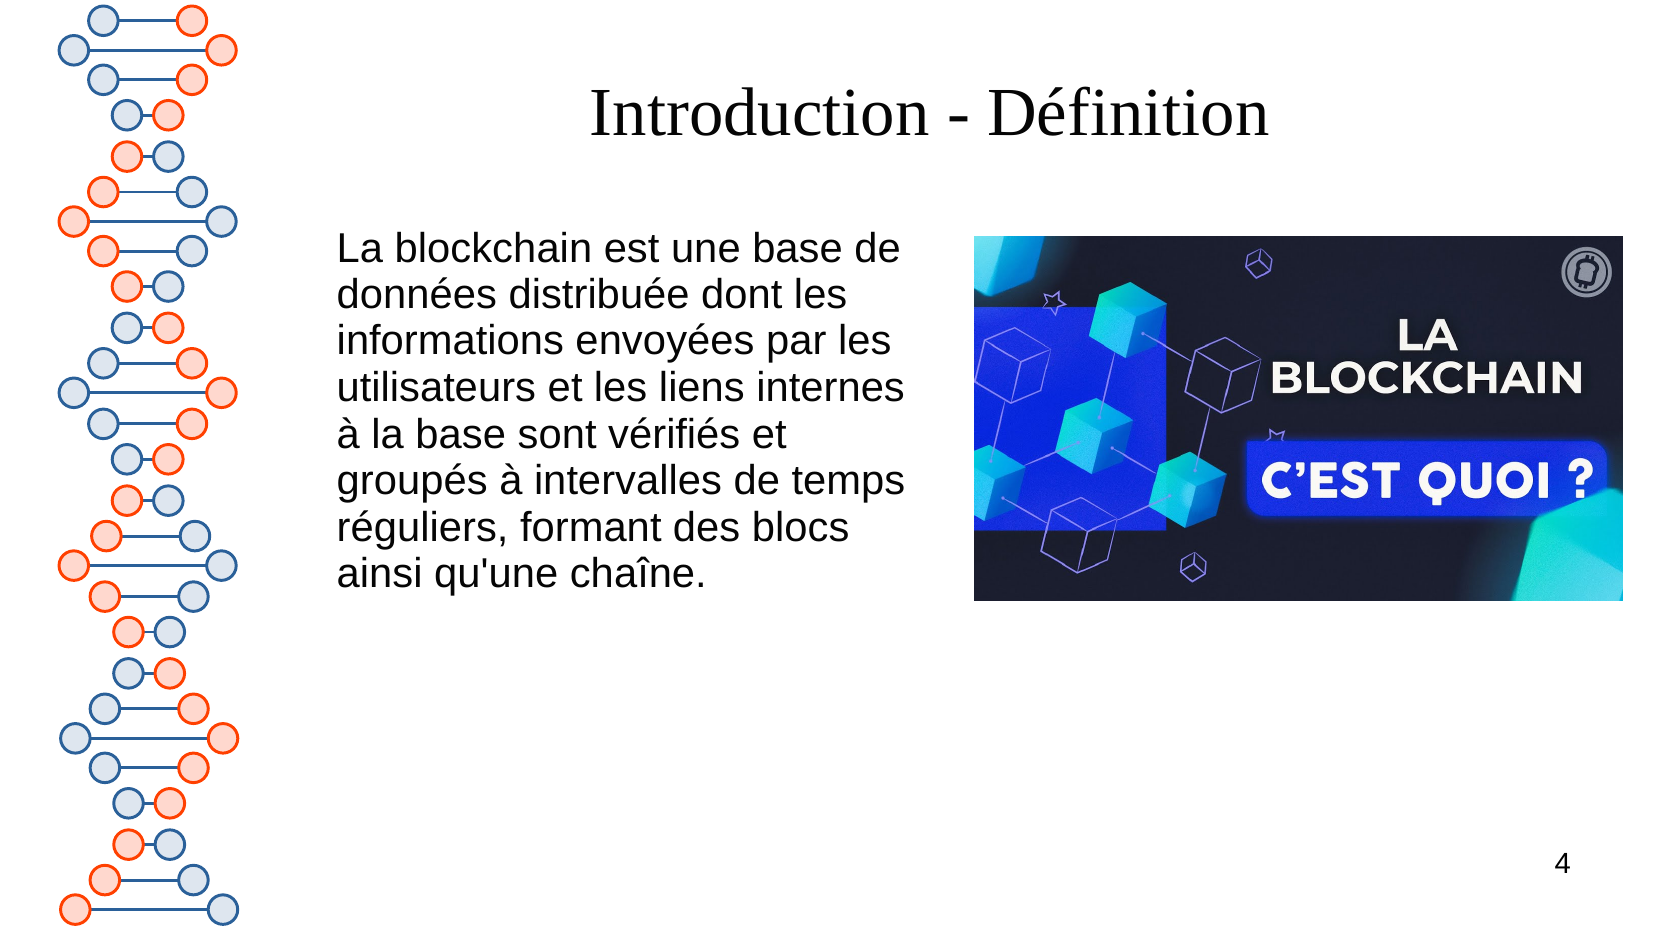

# Introduction - Définition
La blockchain est une base de données distribuée dont les informations envoyées par les utilisateurs et les liens internes à la base sont vérifiés et groupés à intervalles de temps réguliers, formant des blocs ainsi qu'une chaîne.
4